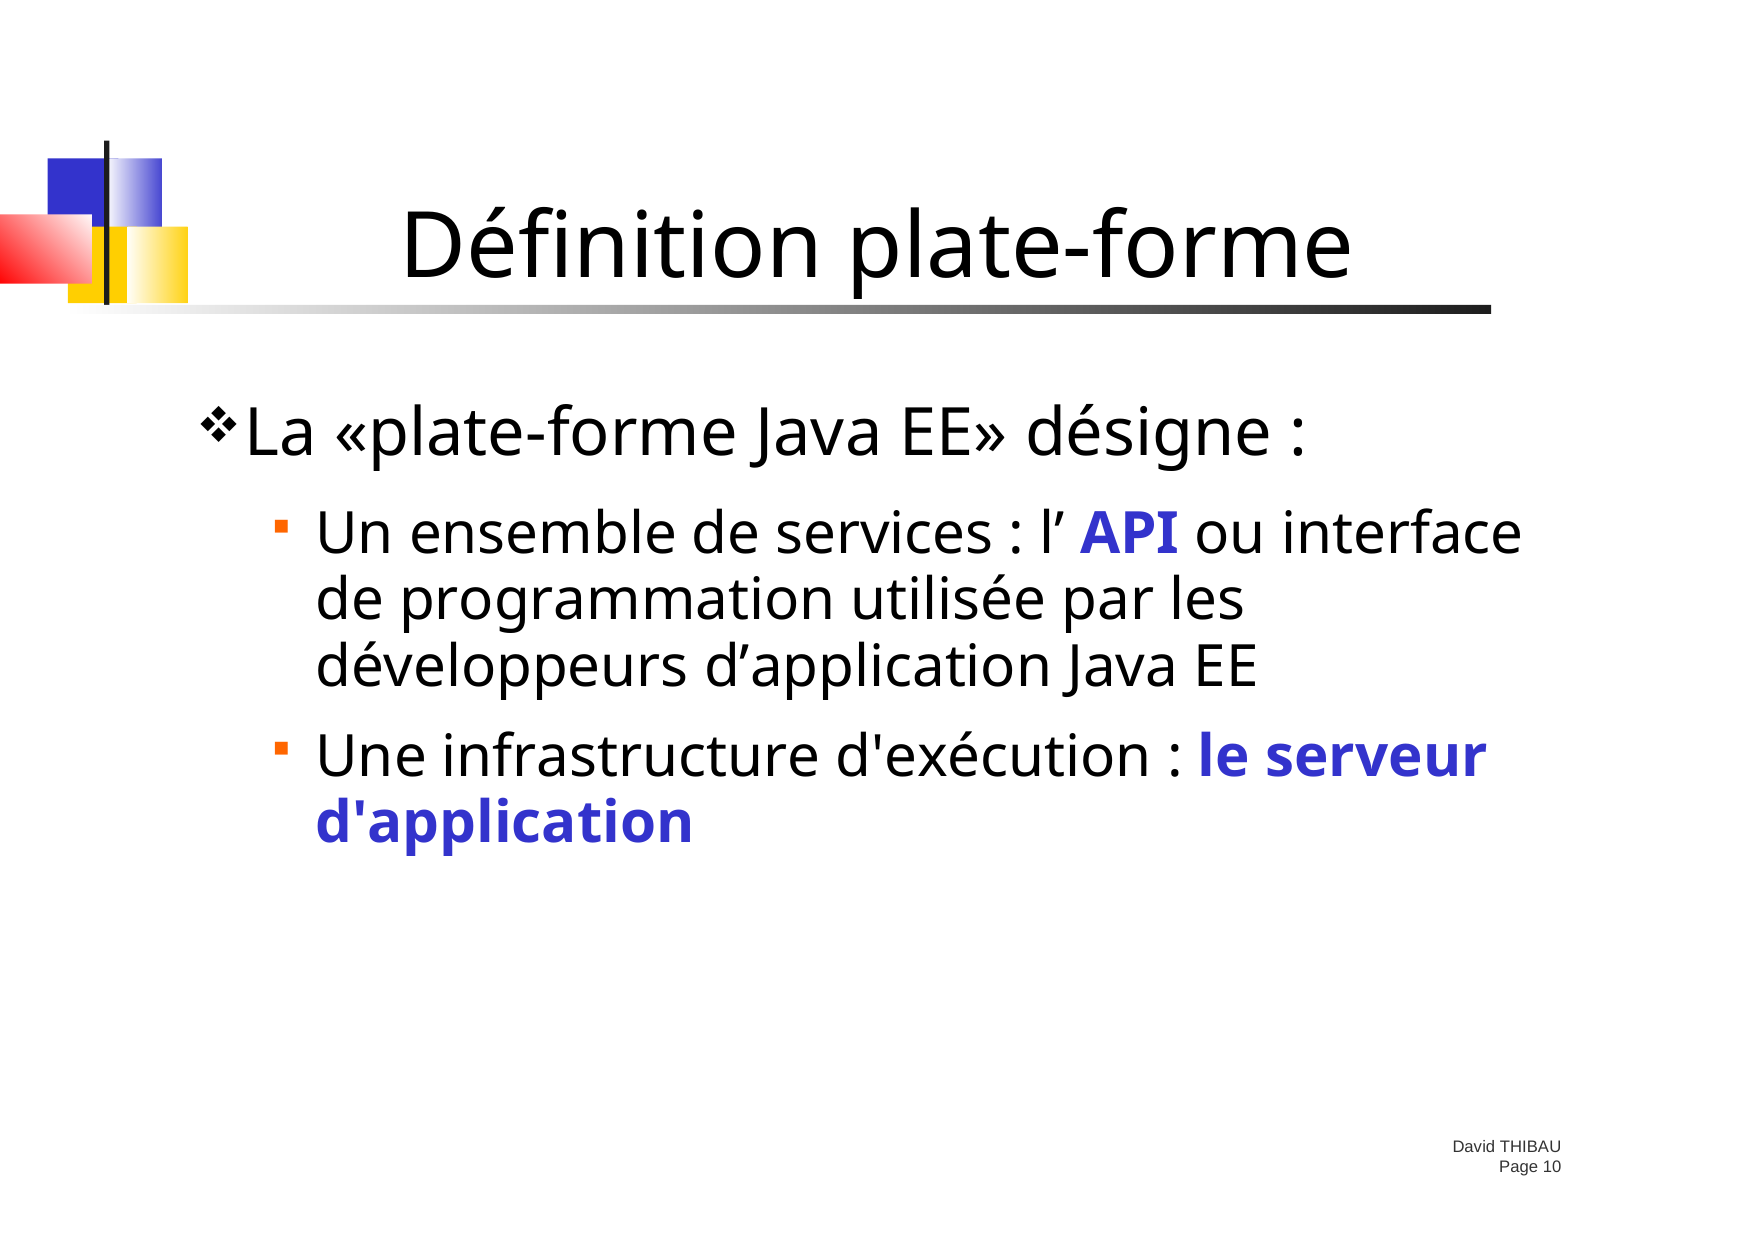

# Définition plate-forme
La «plate-forme Java EE» désigne :
Un ensemble de services : l’ API ou interface de programmation utilisée par les développeurs d’application Java EE
Une infrastructure d'exécution : le serveur d'application